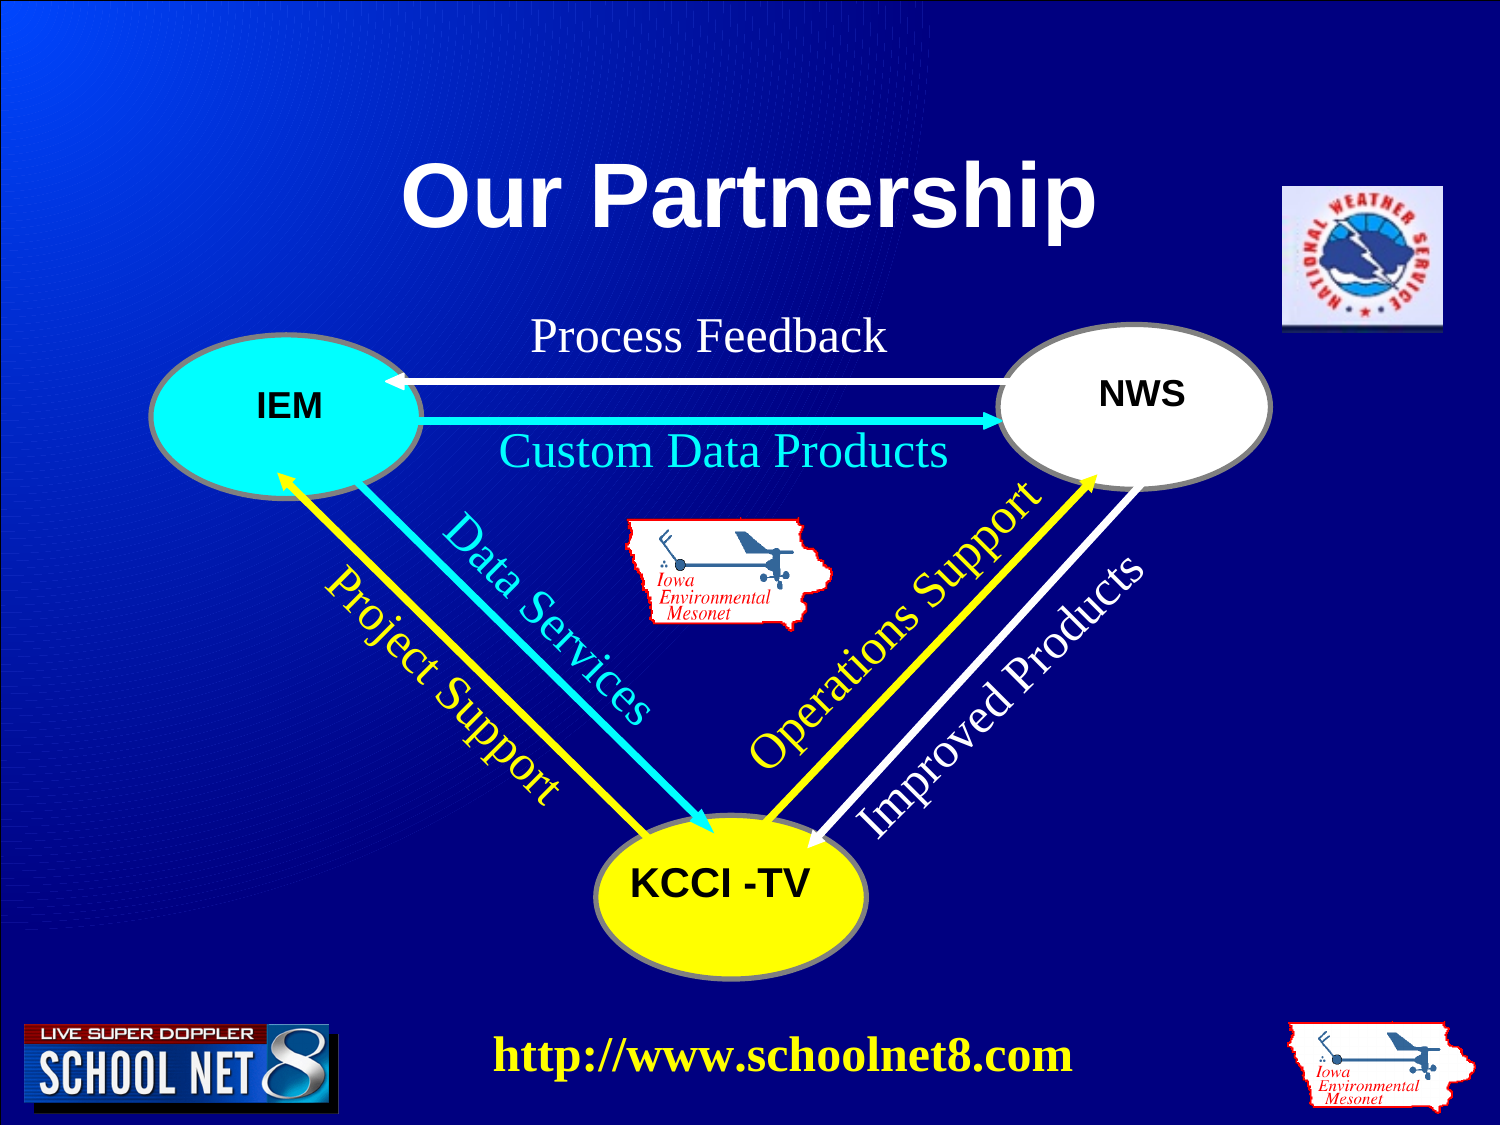

# Our Partnership
Process Feedback
NWS
IEM
Custom Data Products
Data Services
Operations Support
Project Support
Improved Products
KCCI -TV